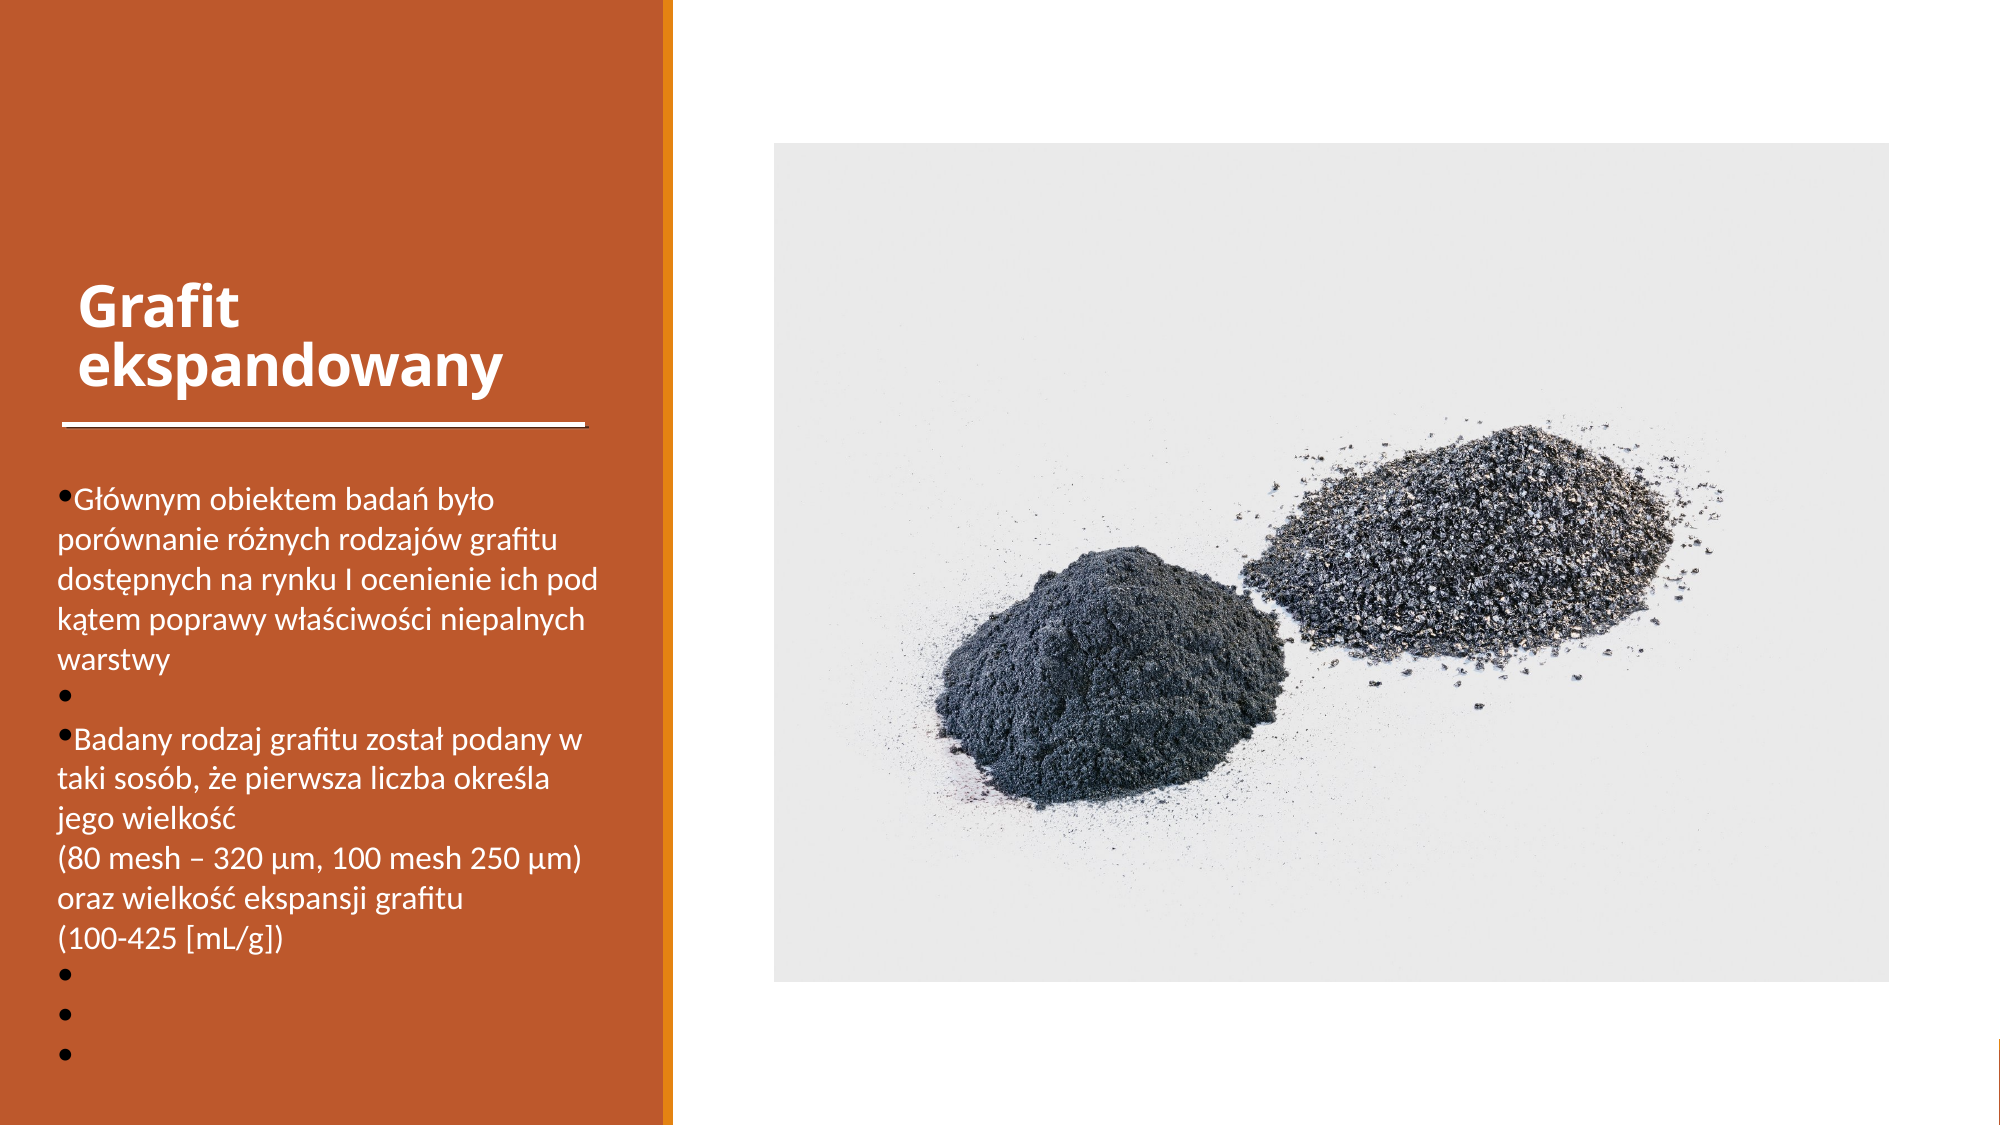

# Grafit ekspandowany
Głównym obiektem badań było porównanie różnych rodzajów grafitu dostępnych na rynku I ocenienie ich pod kątem poprawy właściwości niepalnych warstwy
Badany rodzaj grafitu został podany w taki sosób, że pierwsza liczba określa jego wielkość
(80 mesh – 320 µm, 100 mesh 250 µm) oraz wielkość ekspansji grafitu
(100-425 [mL/g])